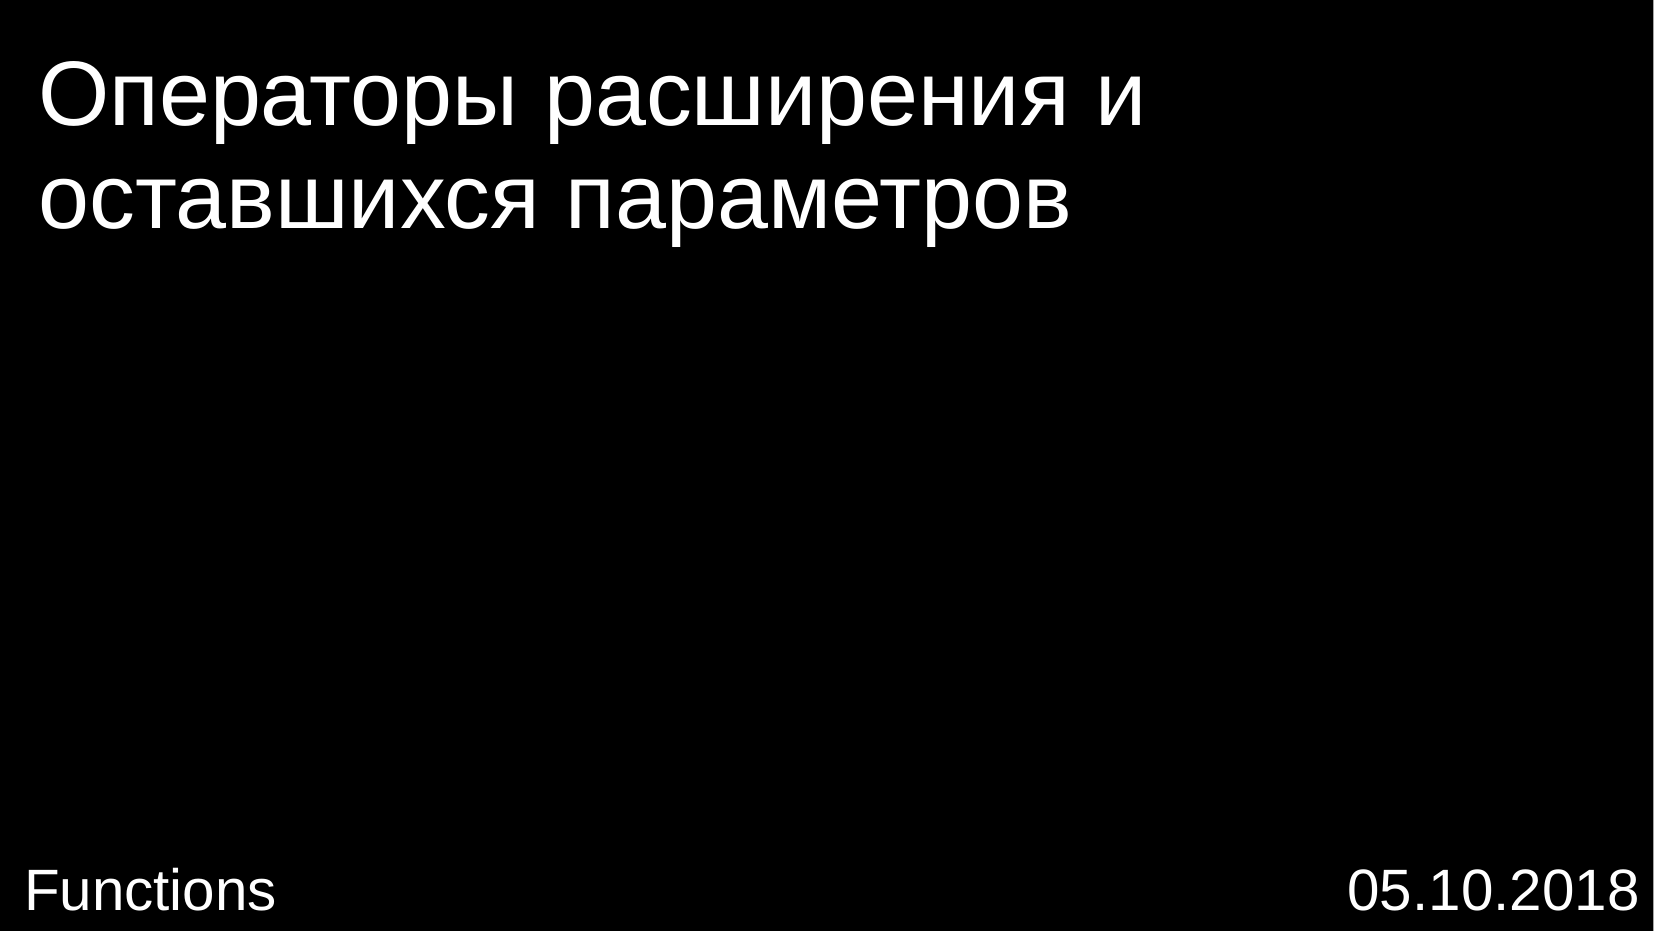

Операторы раcширения и
оставшихся параметров
Functions 05.10.2018